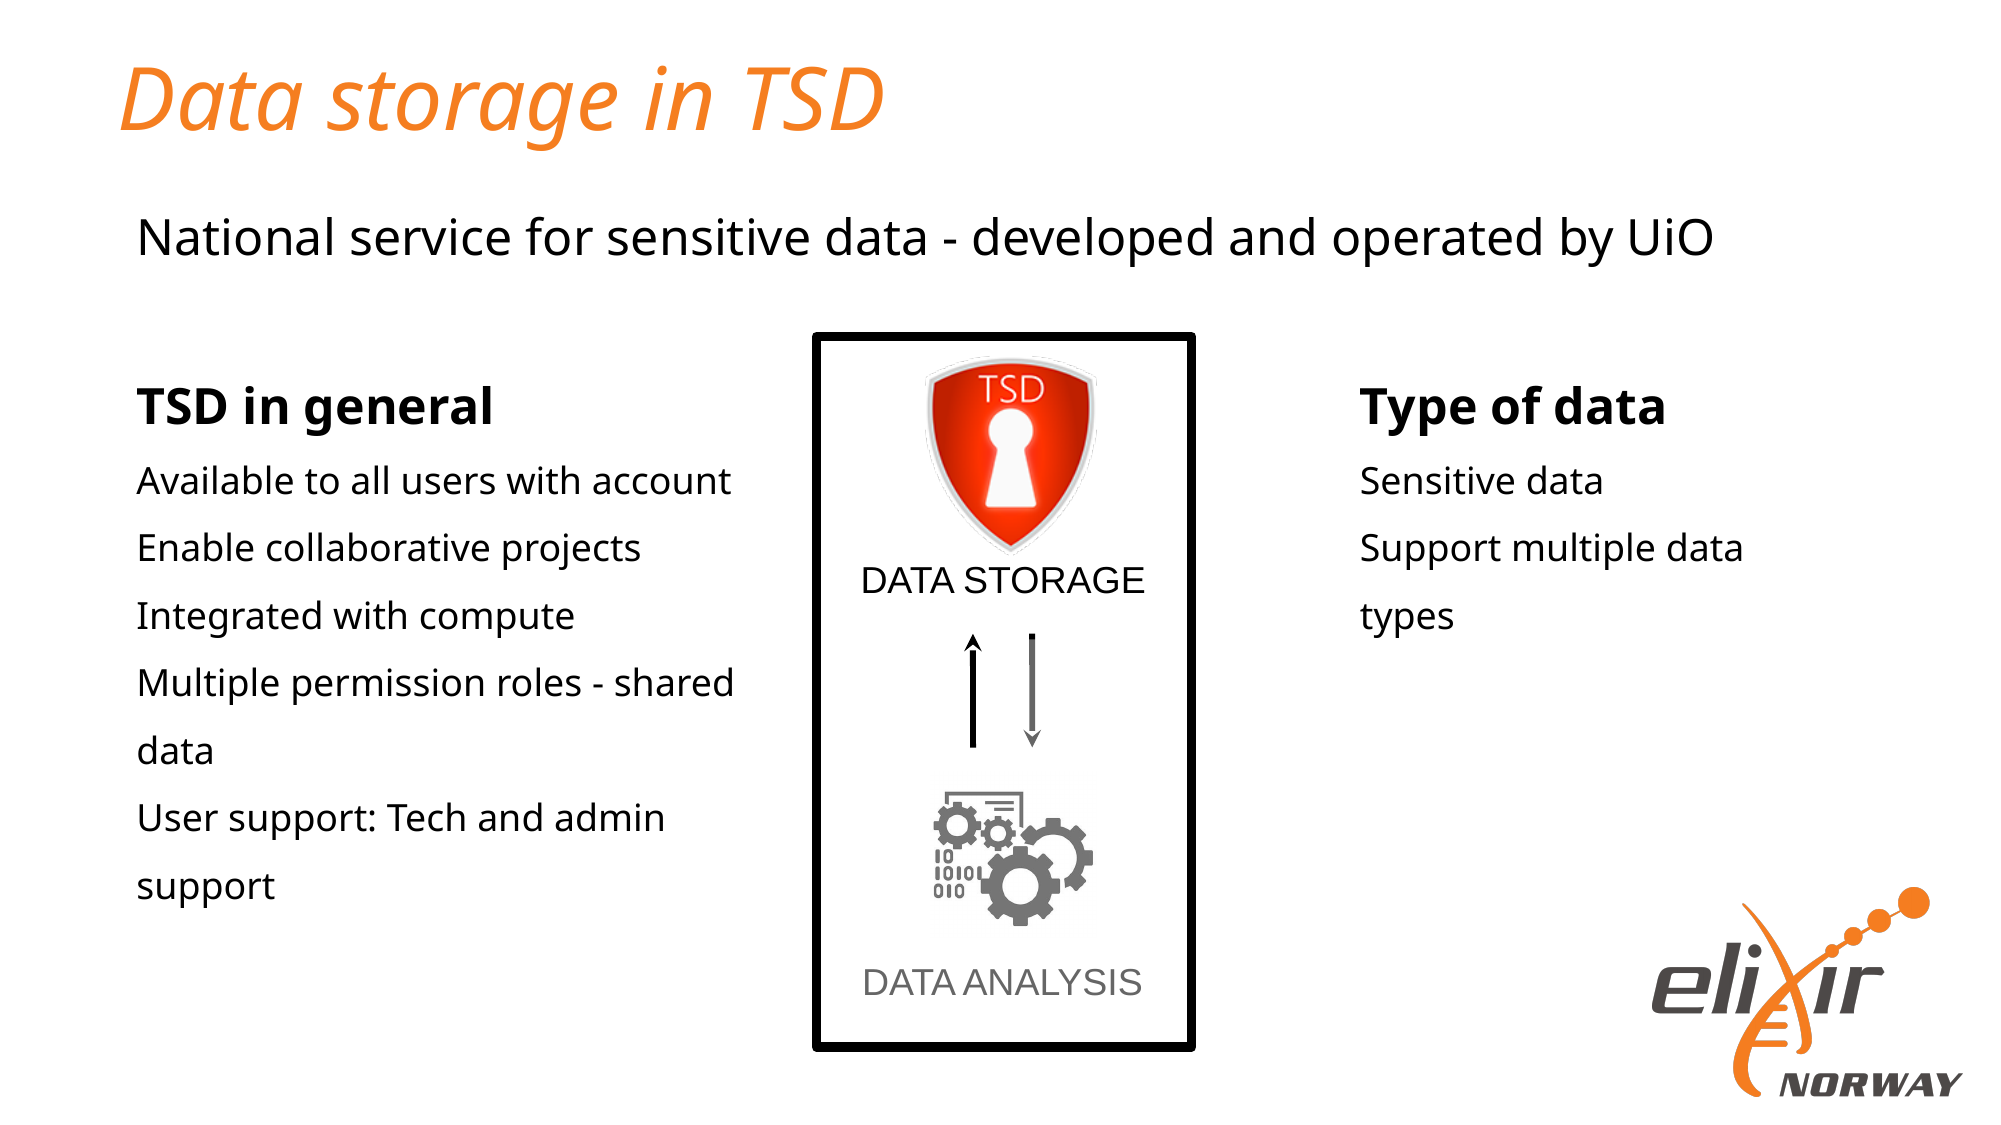

# Data storage in TSD
National service for sensitive data - developed and operated by UiO
Type of data
Sensitive data
Support multiple data types
TSD in general
Available to all users with account
Enable collaborative projects
Integrated with compute
Multiple permission roles - shared data
User support: Tech and admin support
DATA STORAGE
DATA ANALYSIS